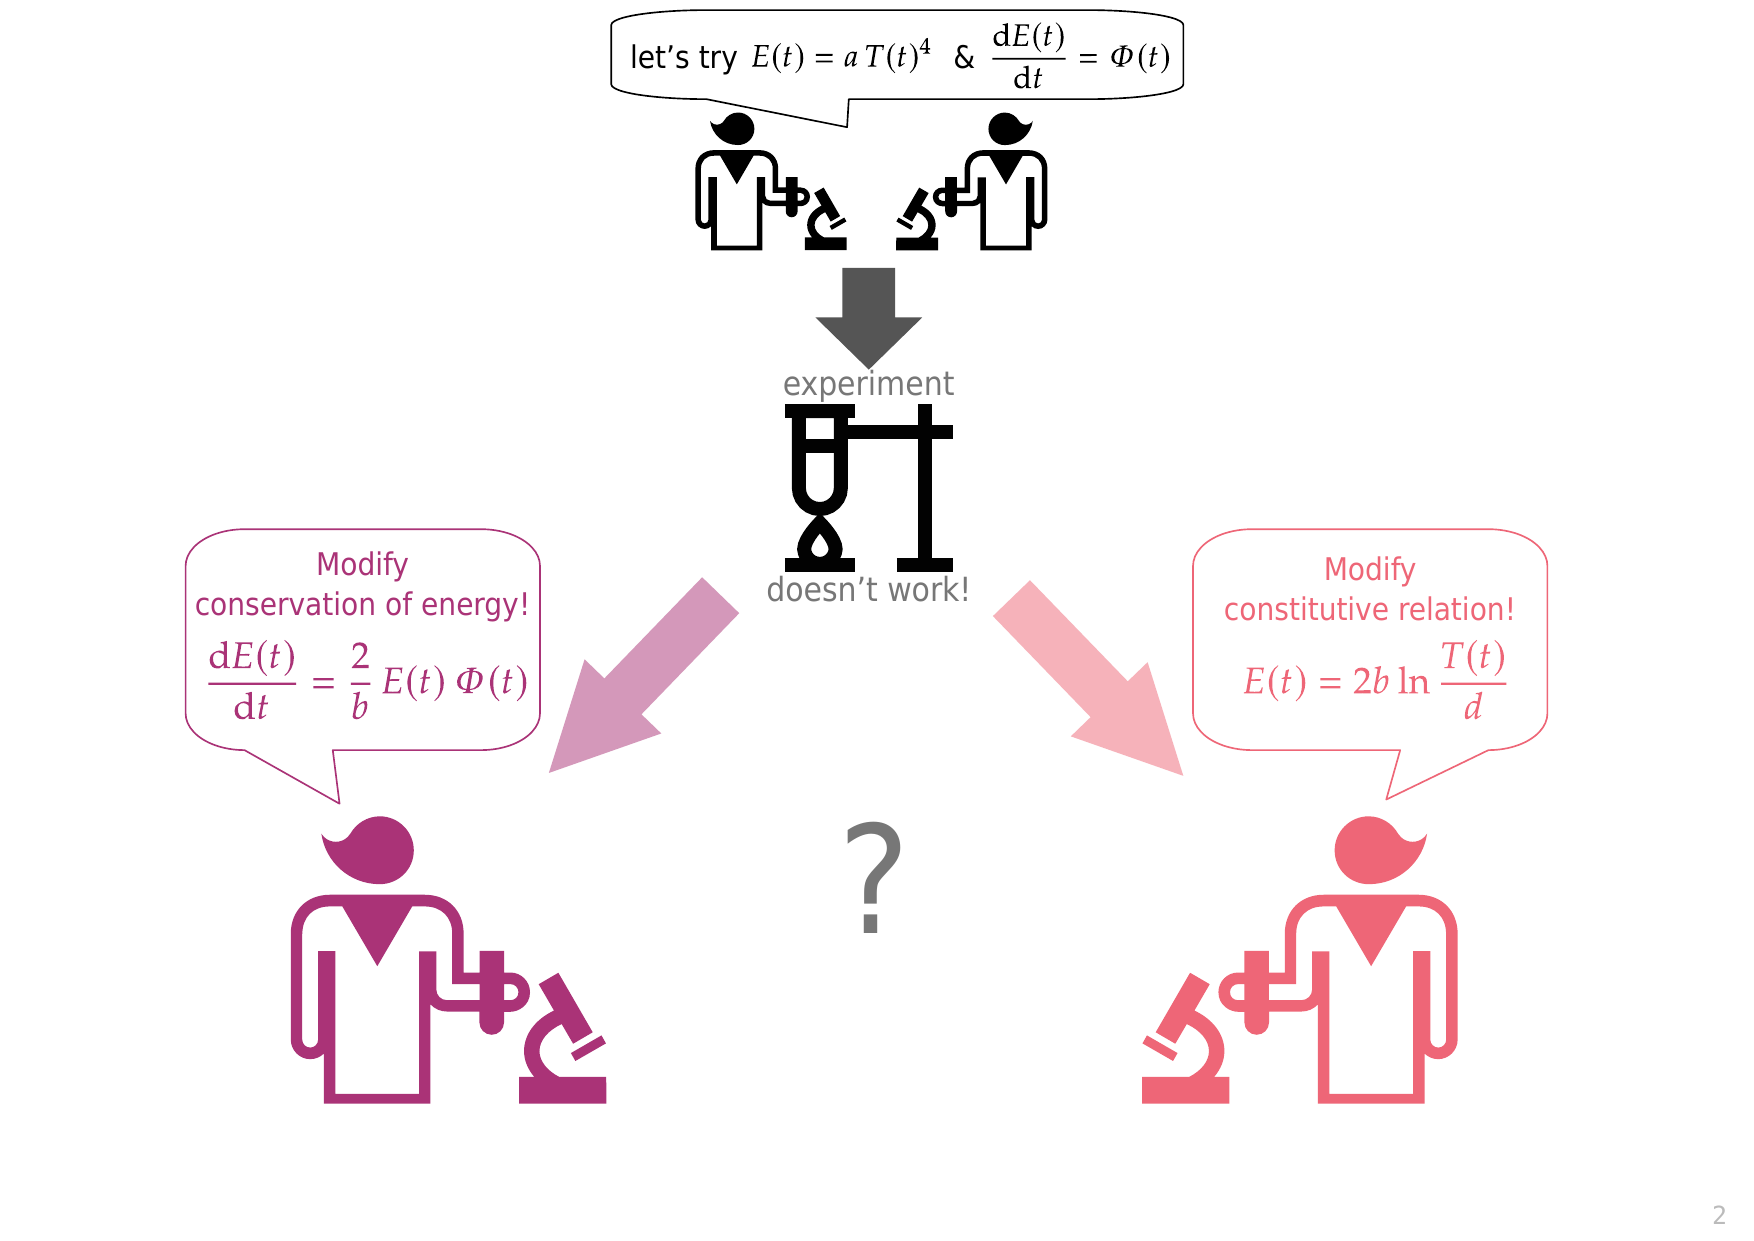

let’s try &
experiment
Modify
conservation of energy!
Modify
constitutive relation!
doesn’t work!
?